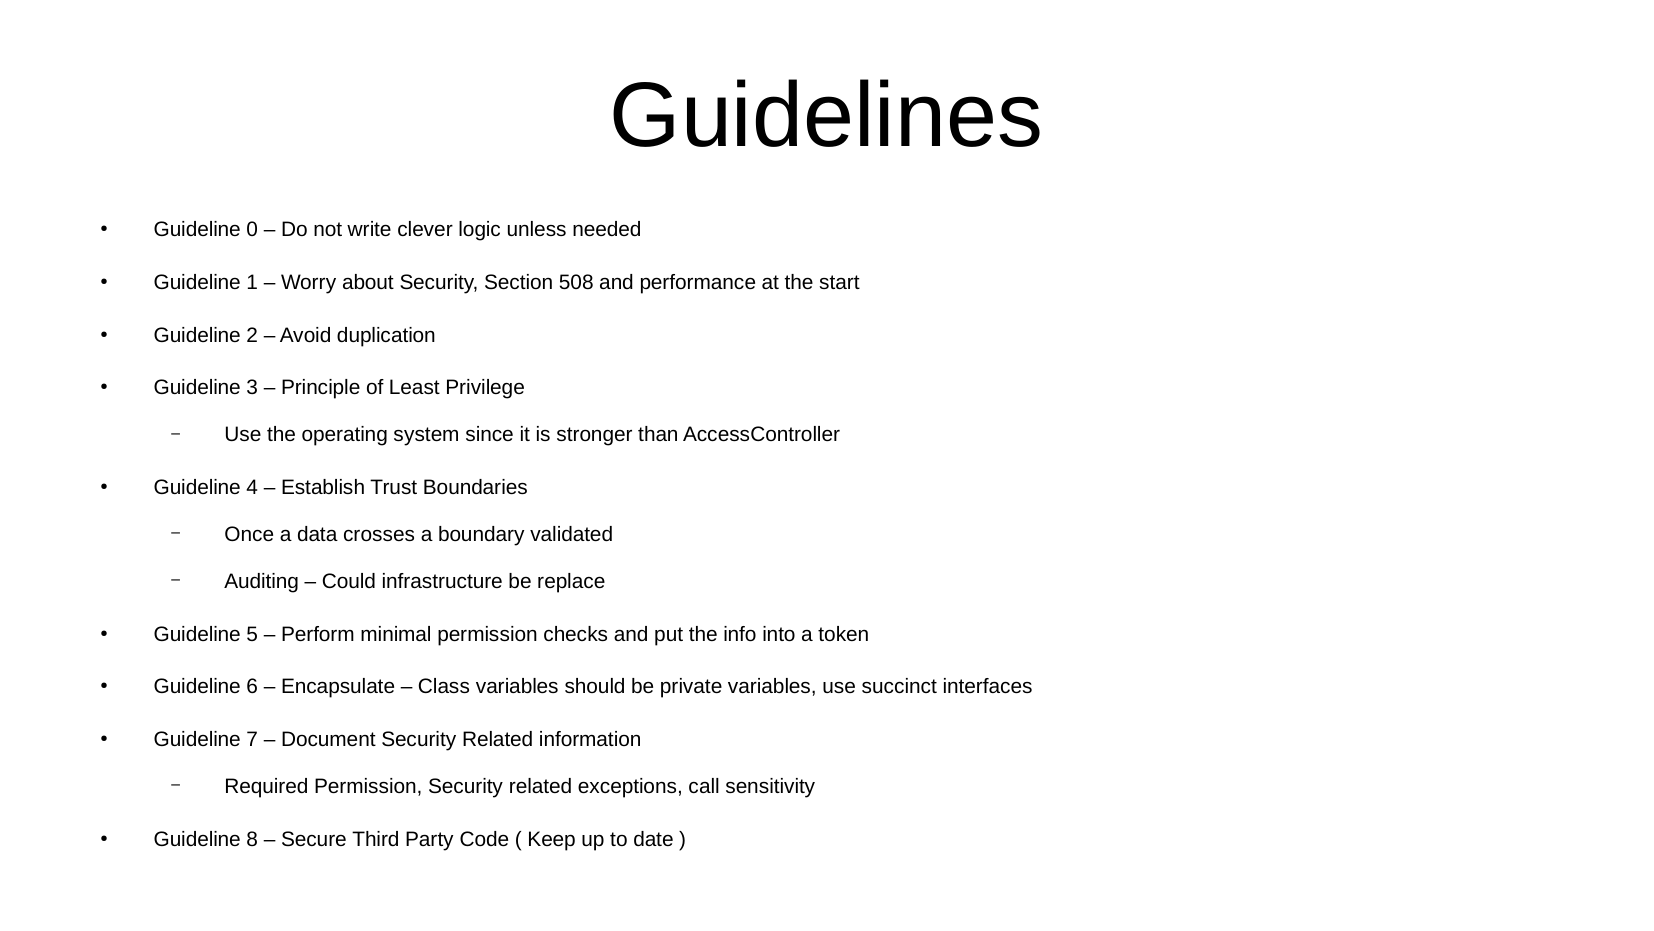

# Guidelines
Guideline 0 – Do not write clever logic unless needed
Guideline 1 – Worry about Security, Section 508 and performance at the start
Guideline 2 – Avoid duplication
Guideline 3 – Principle of Least Privilege
Use the operating system since it is stronger than AccessController
Guideline 4 – Establish Trust Boundaries
Once a data crosses a boundary validated
Auditing – Could infrastructure be replace
Guideline 5 – Perform minimal permission checks and put the info into a token
Guideline 6 – Encapsulate – Class variables should be private variables, use succinct interfaces
Guideline 7 – Document Security Related information
Required Permission, Security related exceptions, call sensitivity
Guideline 8 – Secure Third Party Code ( Keep up to date )